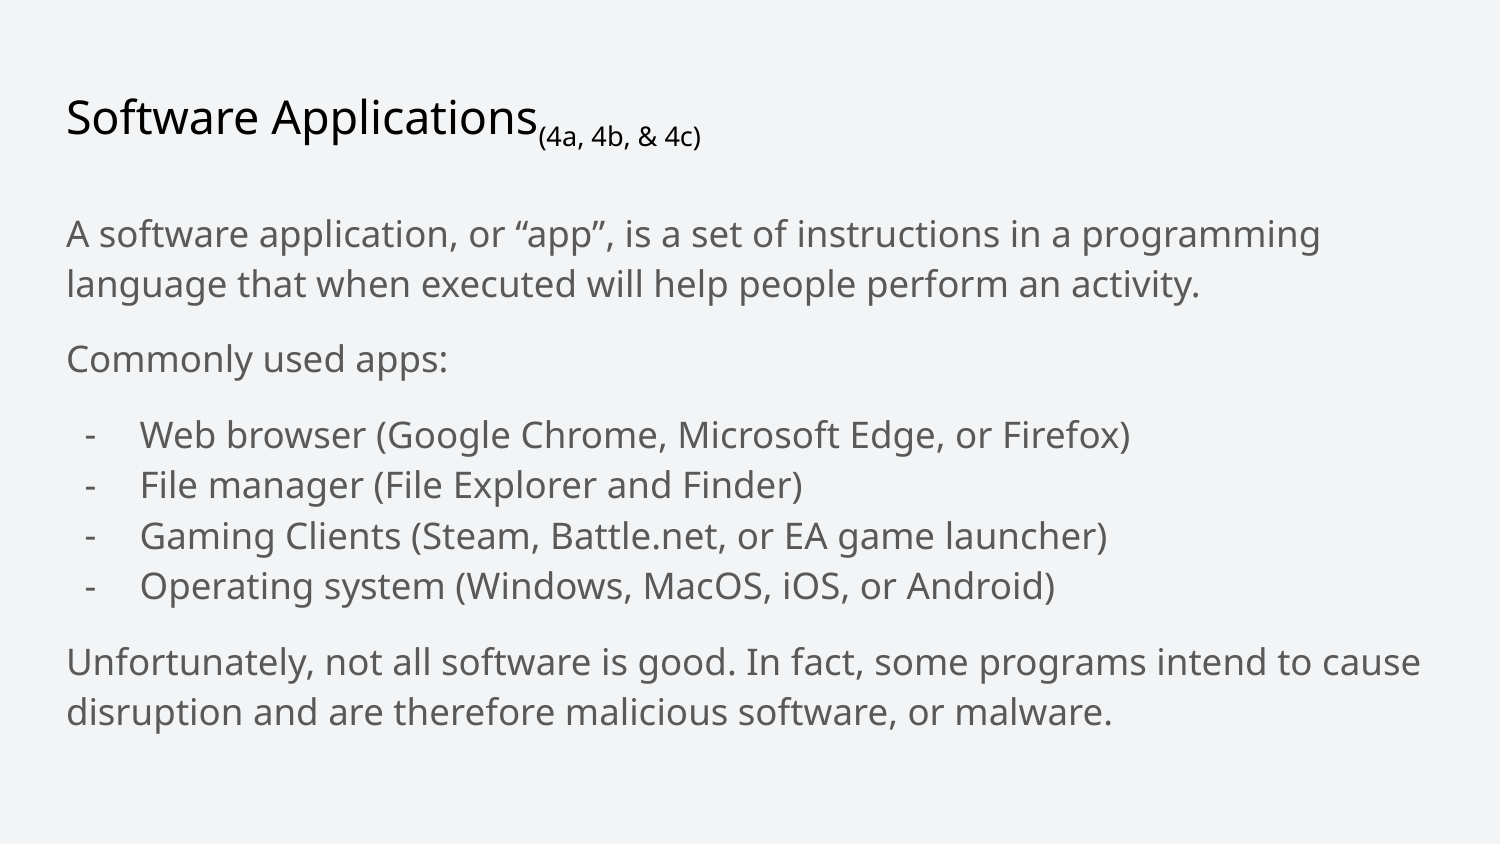

# Software Applications(4a, 4b, & 4c)
A software application, or “app”, is a set of instructions in a programming language that when executed will help people perform an activity.
Commonly used apps:
Web browser (Google Chrome, Microsoft Edge, or Firefox)
File manager (File Explorer and Finder)
Gaming Clients (Steam, Battle.net, or EA game launcher)
Operating system (Windows, MacOS, iOS, or Android)
Unfortunately, not all software is good. In fact, some programs intend to cause disruption and are therefore malicious software, or malware.